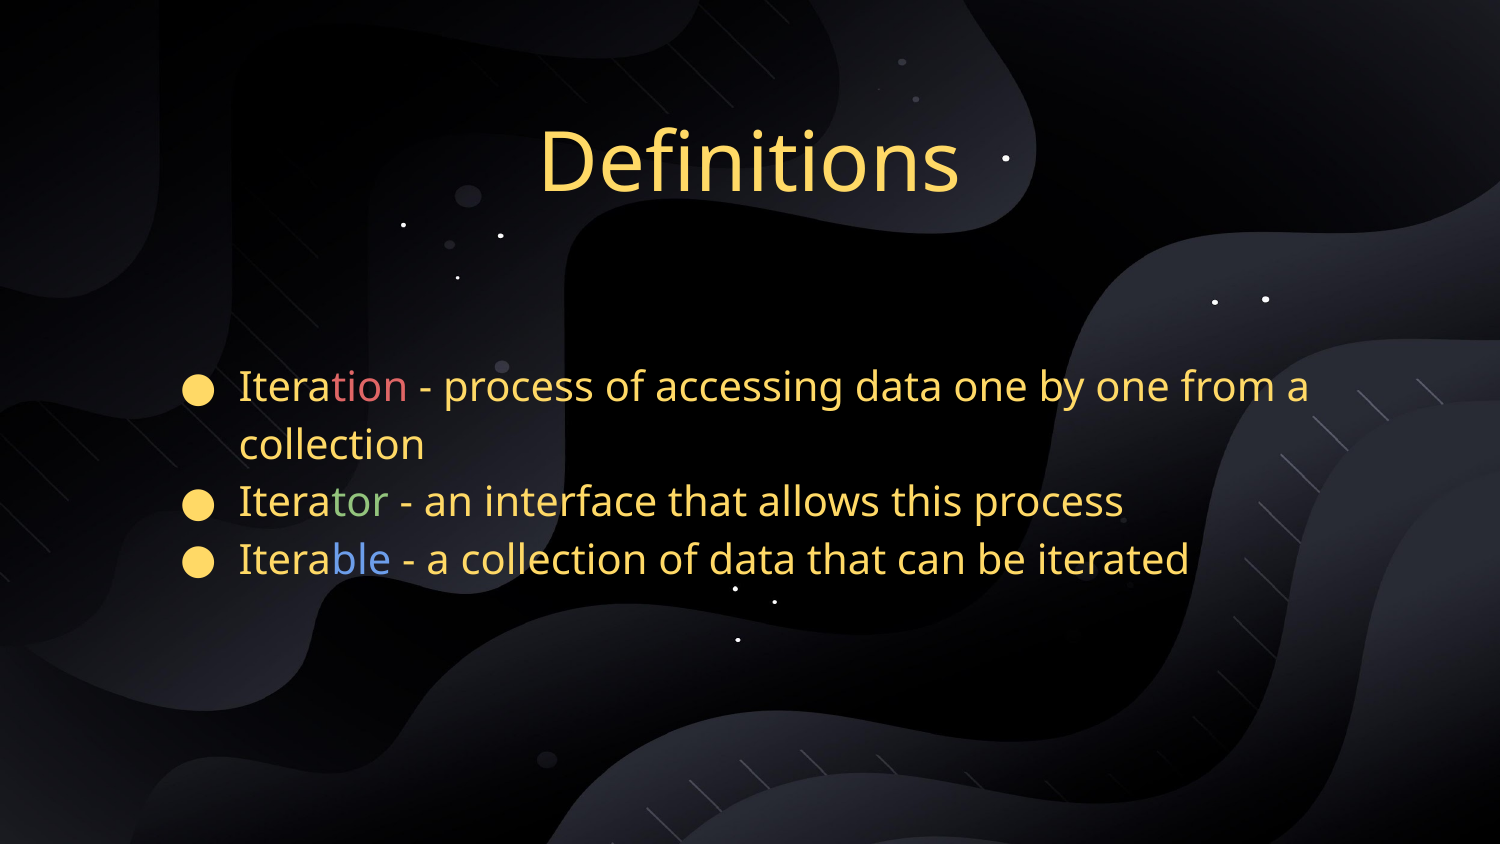

# Definitions
Iteration - process of accessing data one by one from a collection
Iterator - an interface that allows this process
Iterable - a collection of data that can be iterated